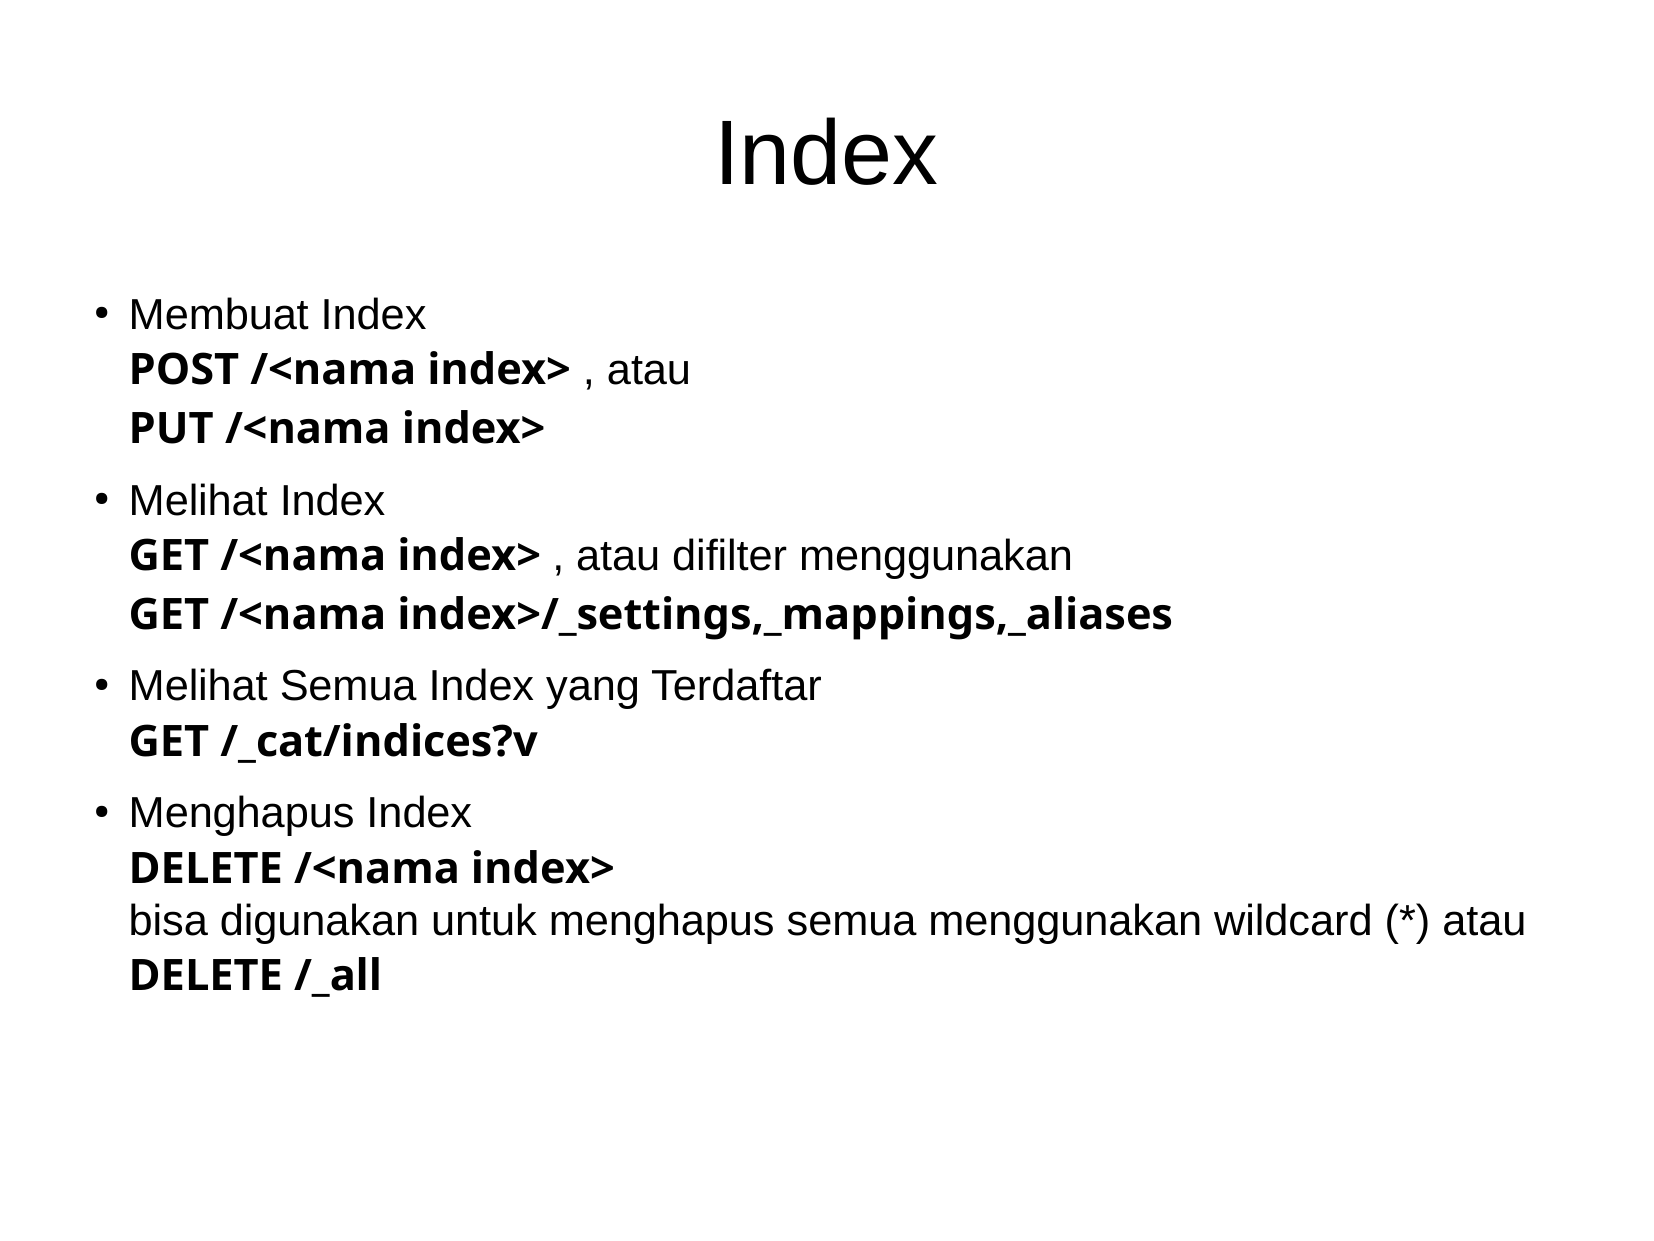

# Index
Membuat Index
POST /<nama index> , atau
PUT /<nama index>
Melihat Index
GET /<nama index> , atau difilter menggunakan
GET /<nama index>/_settings,_mappings,_aliases
Melihat Semua Index yang Terdaftar
GET /_cat/indices?v
Menghapus Index
DELETE /<nama index>
bisa digunakan untuk menghapus semua menggunakan wildcard (*) atau
DELETE /_all